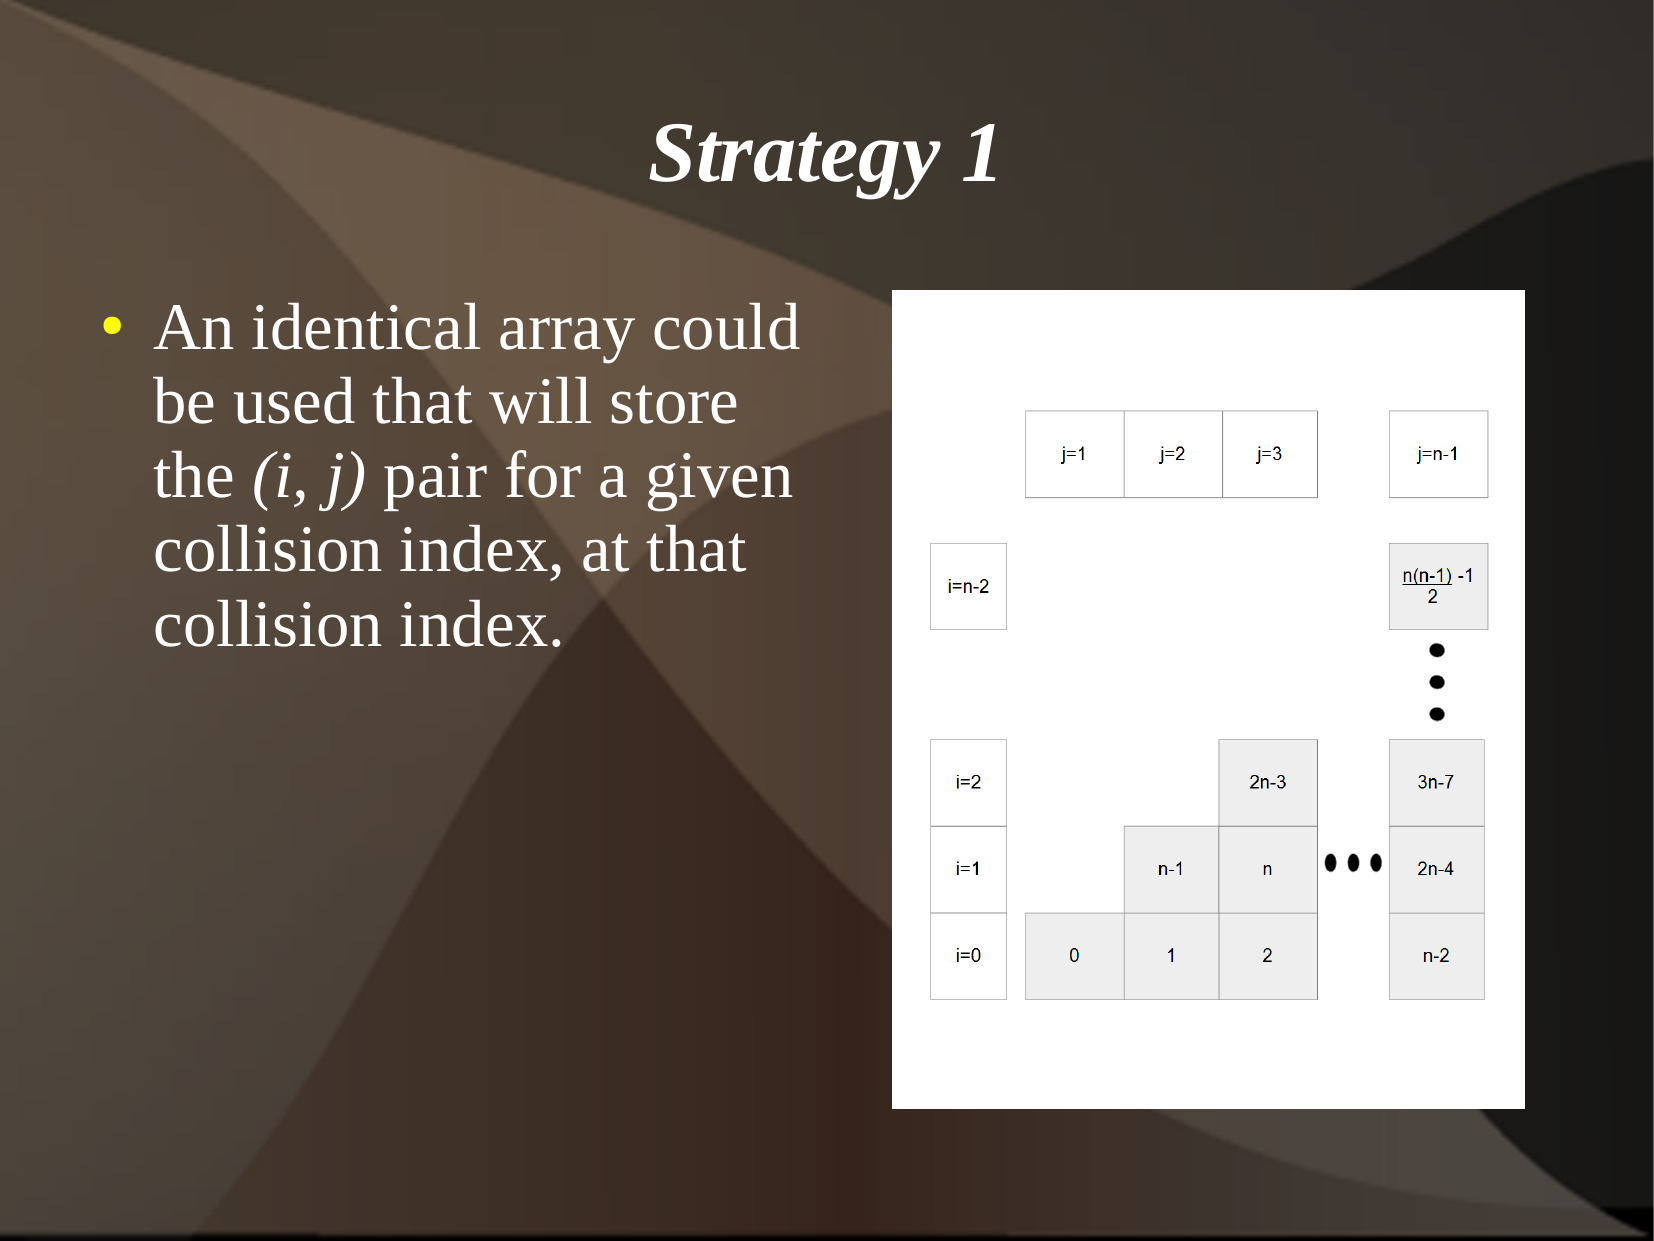

# Strategy 1
An identical array could be used that will store the (i, j) pair for a given collision index, at that collision index.